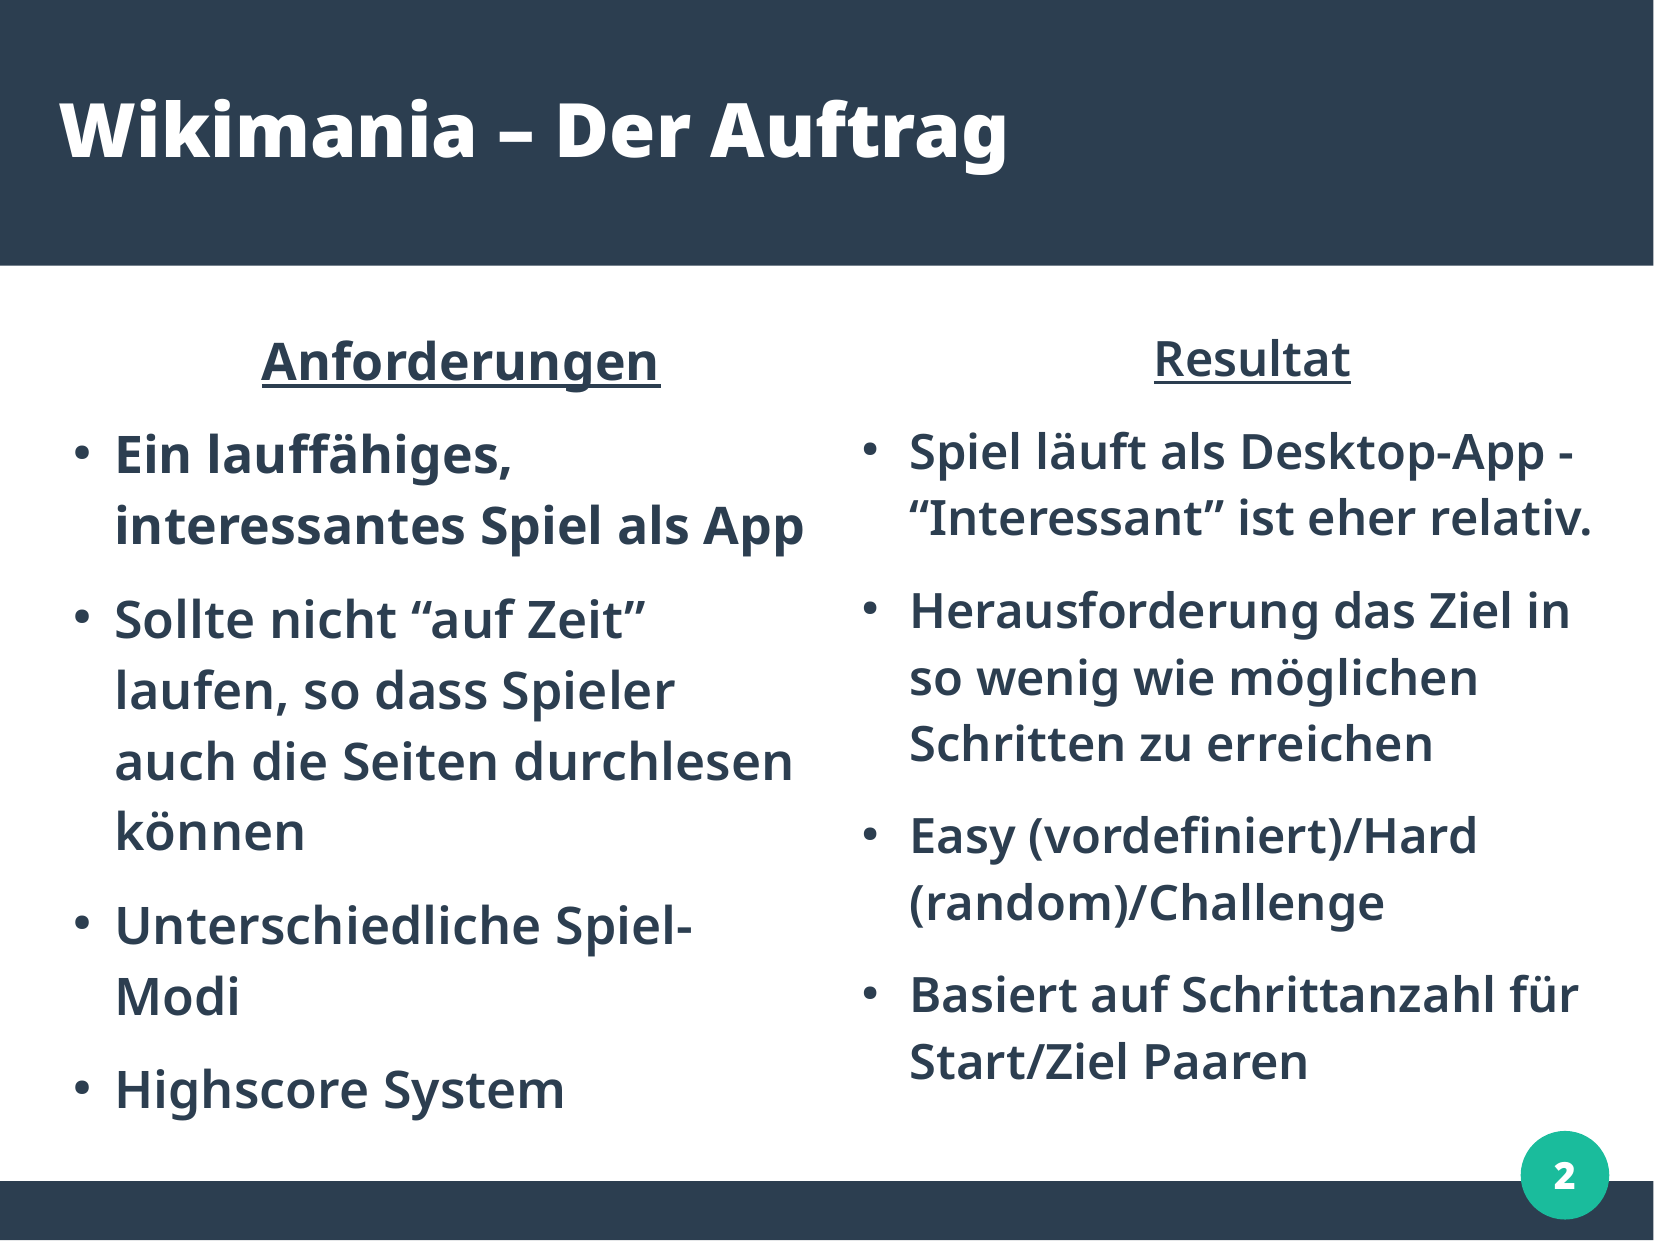

# Wikimania – Der Auftrag
Anforderungen
Ein lauffähiges, interessantes Spiel als App
Sollte nicht “auf Zeit” laufen, so dass Spieler auch die Seiten durchlesen können
Unterschiedliche Spiel-Modi
Highscore System
Resultat
Spiel läuft als Desktop-App - “Interessant” ist eher relativ.
Herausforderung das Ziel in so wenig wie möglichen Schritten zu erreichen
Easy (vordefiniert)/Hard (random)/Challenge
Basiert auf Schrittanzahl für Start/Ziel Paaren
2